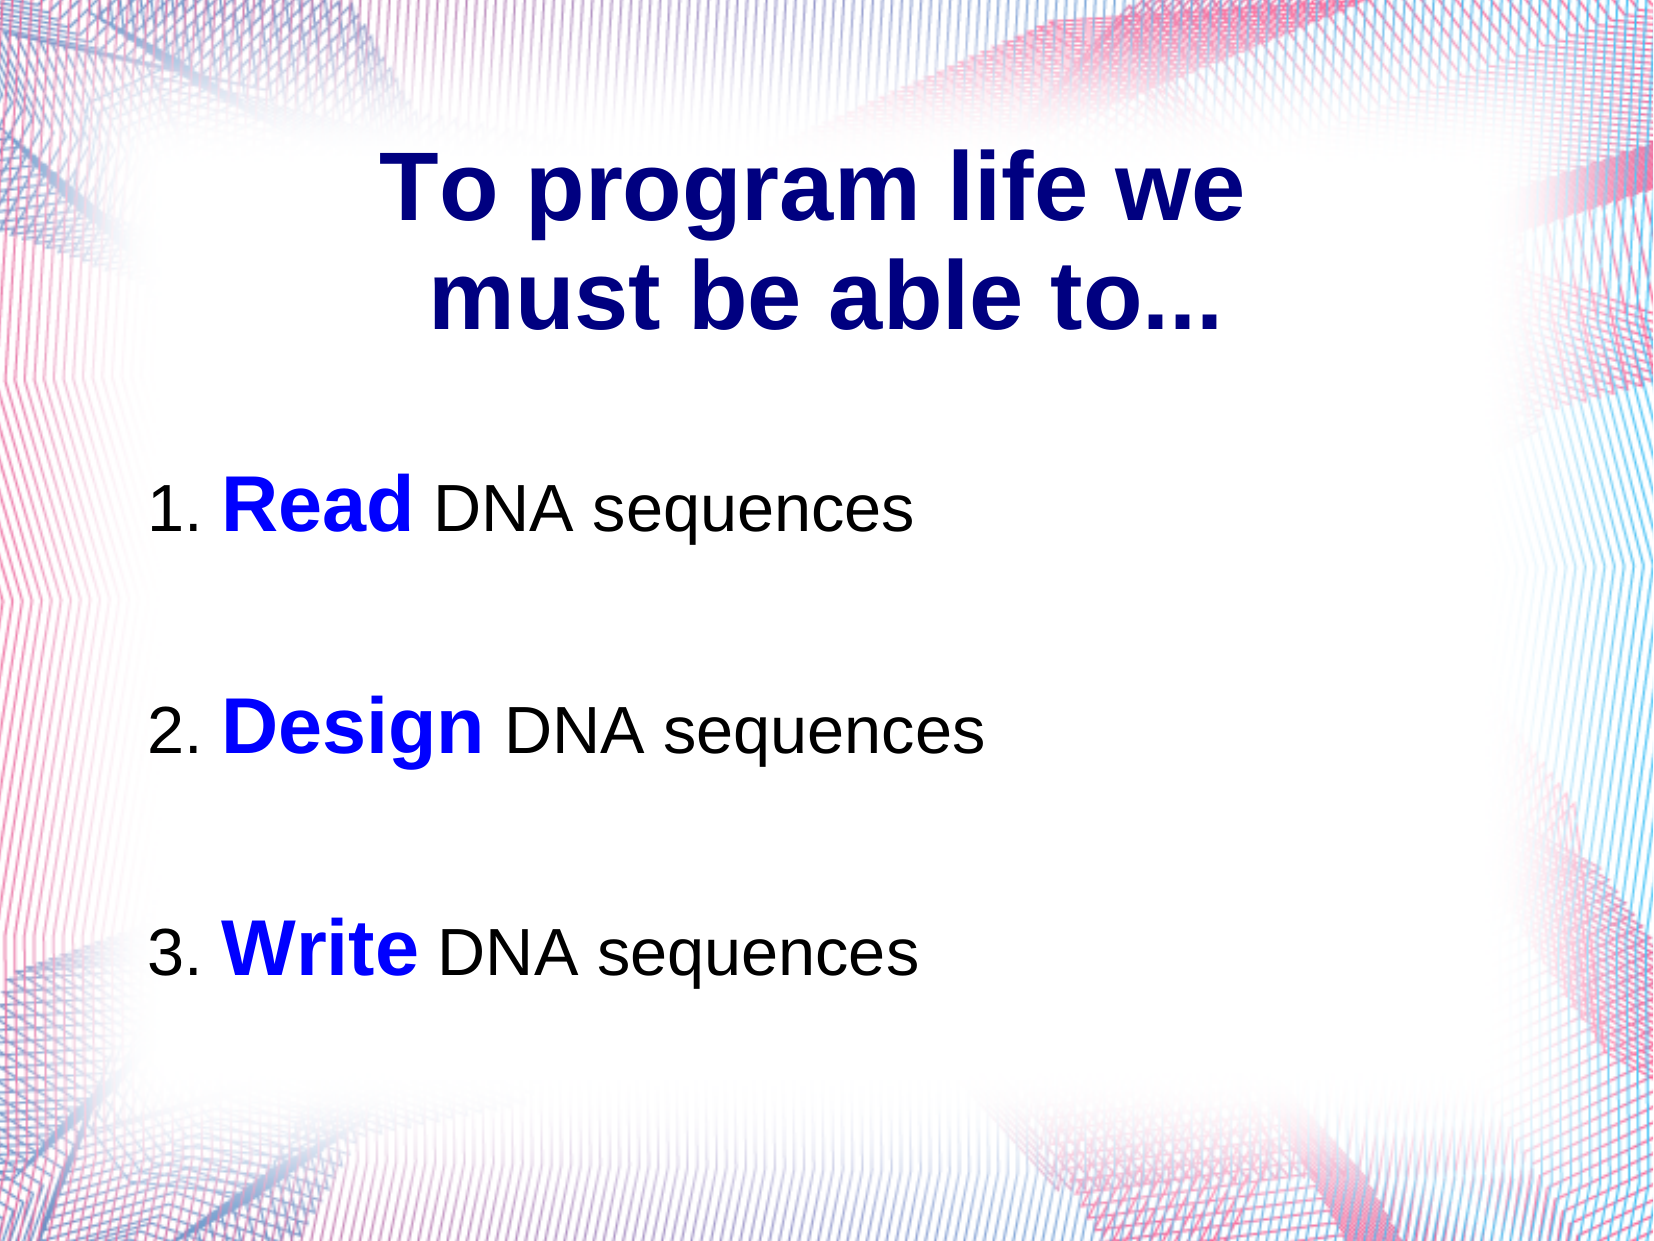

# To program life we must be able to...
1.	Read DNA sequences
2.	Design DNA sequences
3.	Write DNA sequences